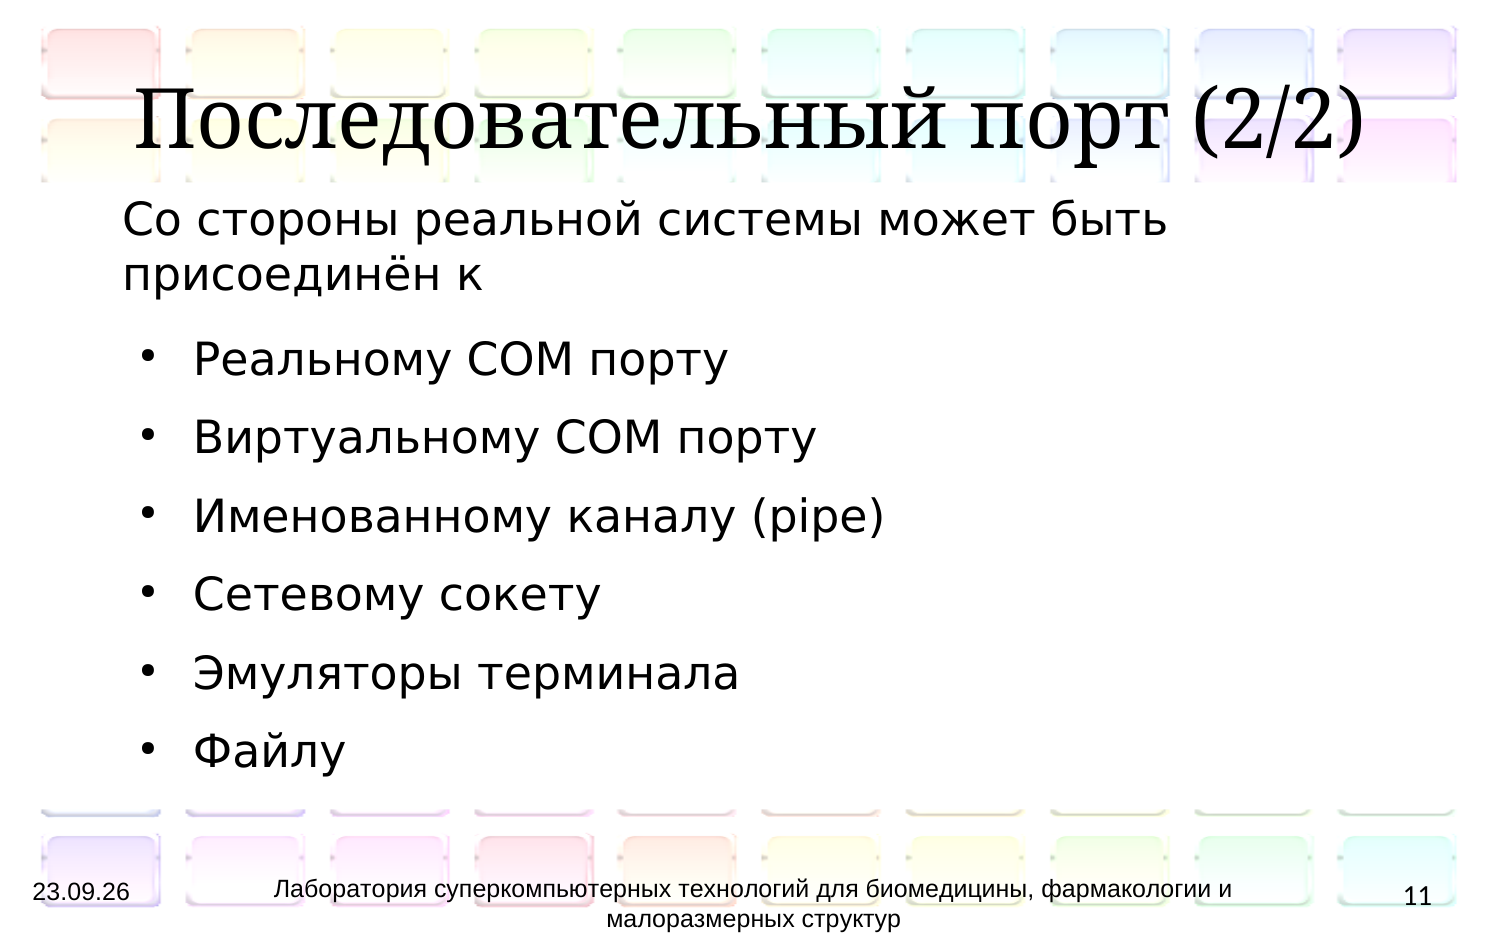

# Последовательный порт (2/2)
Со стороны реальной системы может быть присоединён к
Реальному COM порту
Виртуальному COM порту
Именованному каналу (pipe)
Сетевому сокету
Эмуляторы терминала
Файлу
Лаборатория суперкомпьютерных технологий для биомедицины, фармакологии и малоразмерных структур